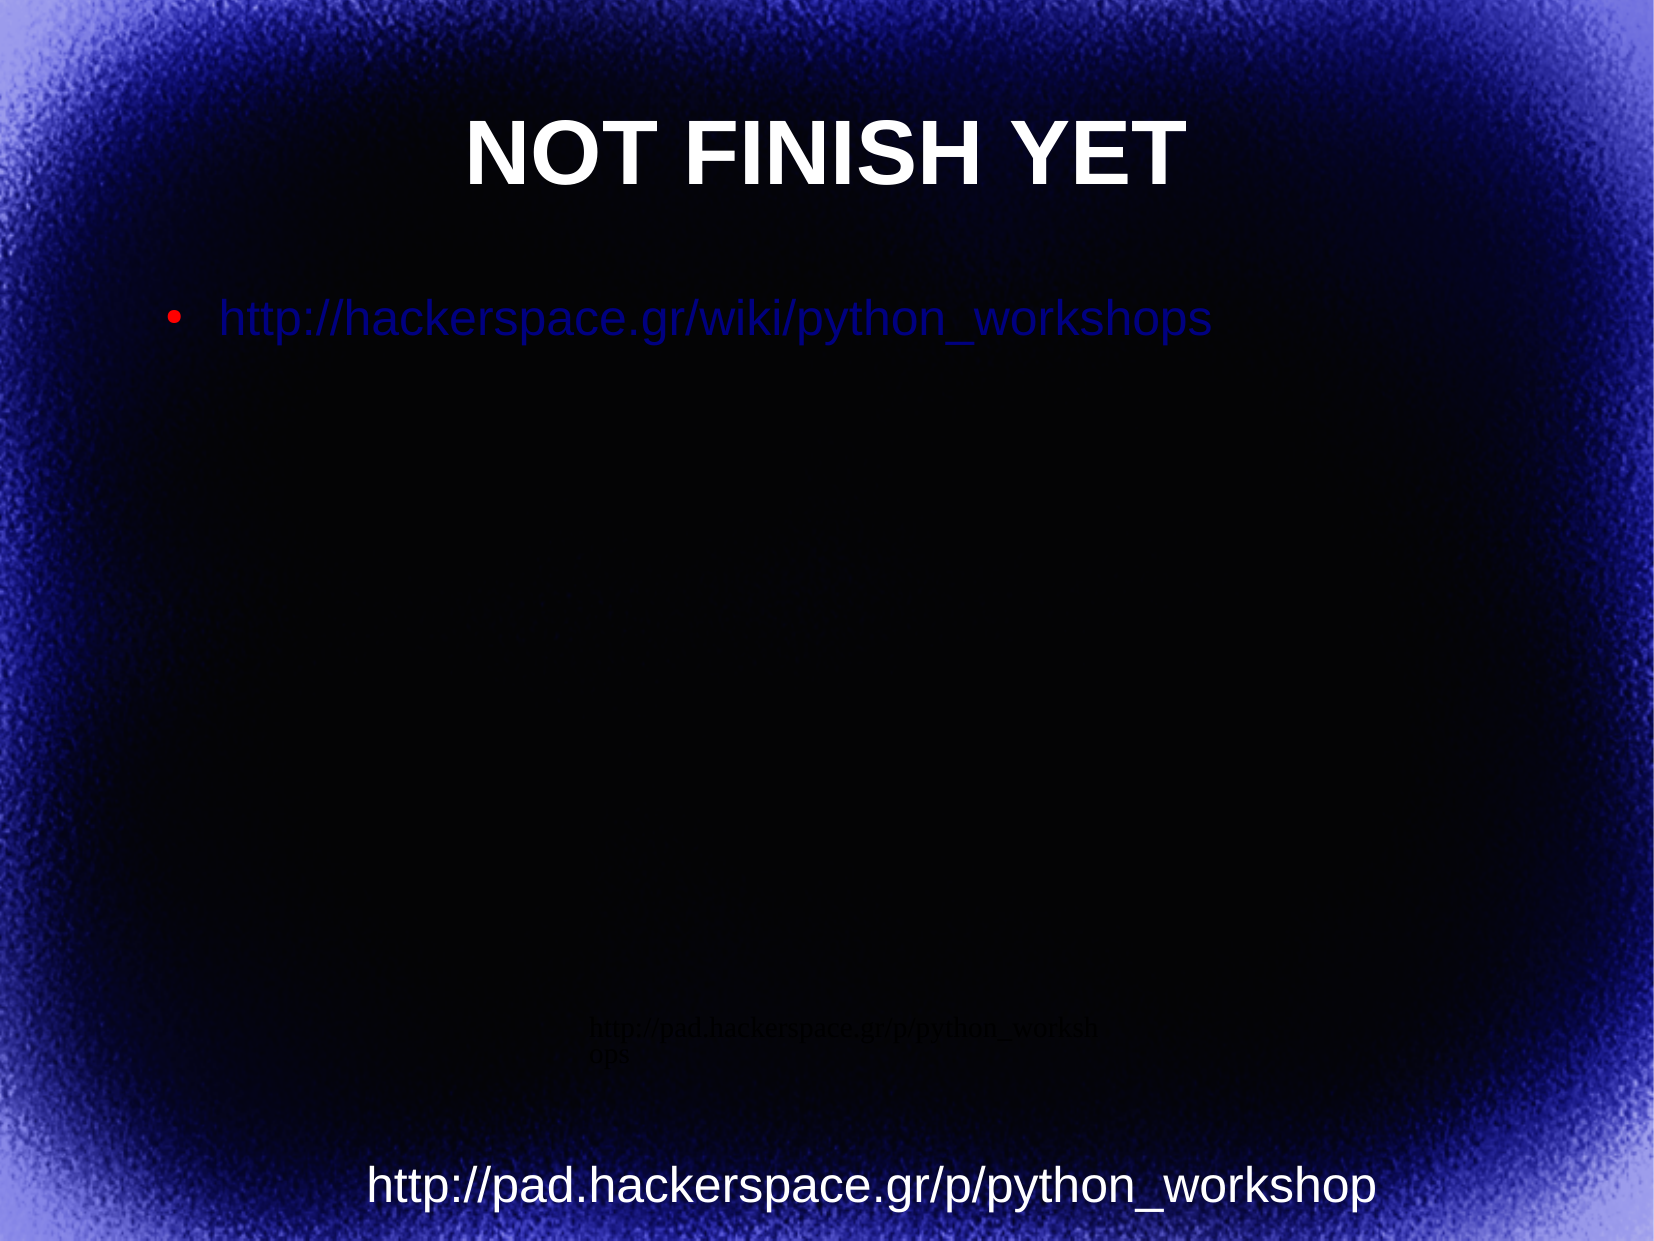

# NOT FΙΝΙSH YET
http://hackerspace.gr/wiki/python_workshops
http://pad.hackerspace.gr/p/python_workshops
http://pad.hackerspace.gr/p/python_workshop